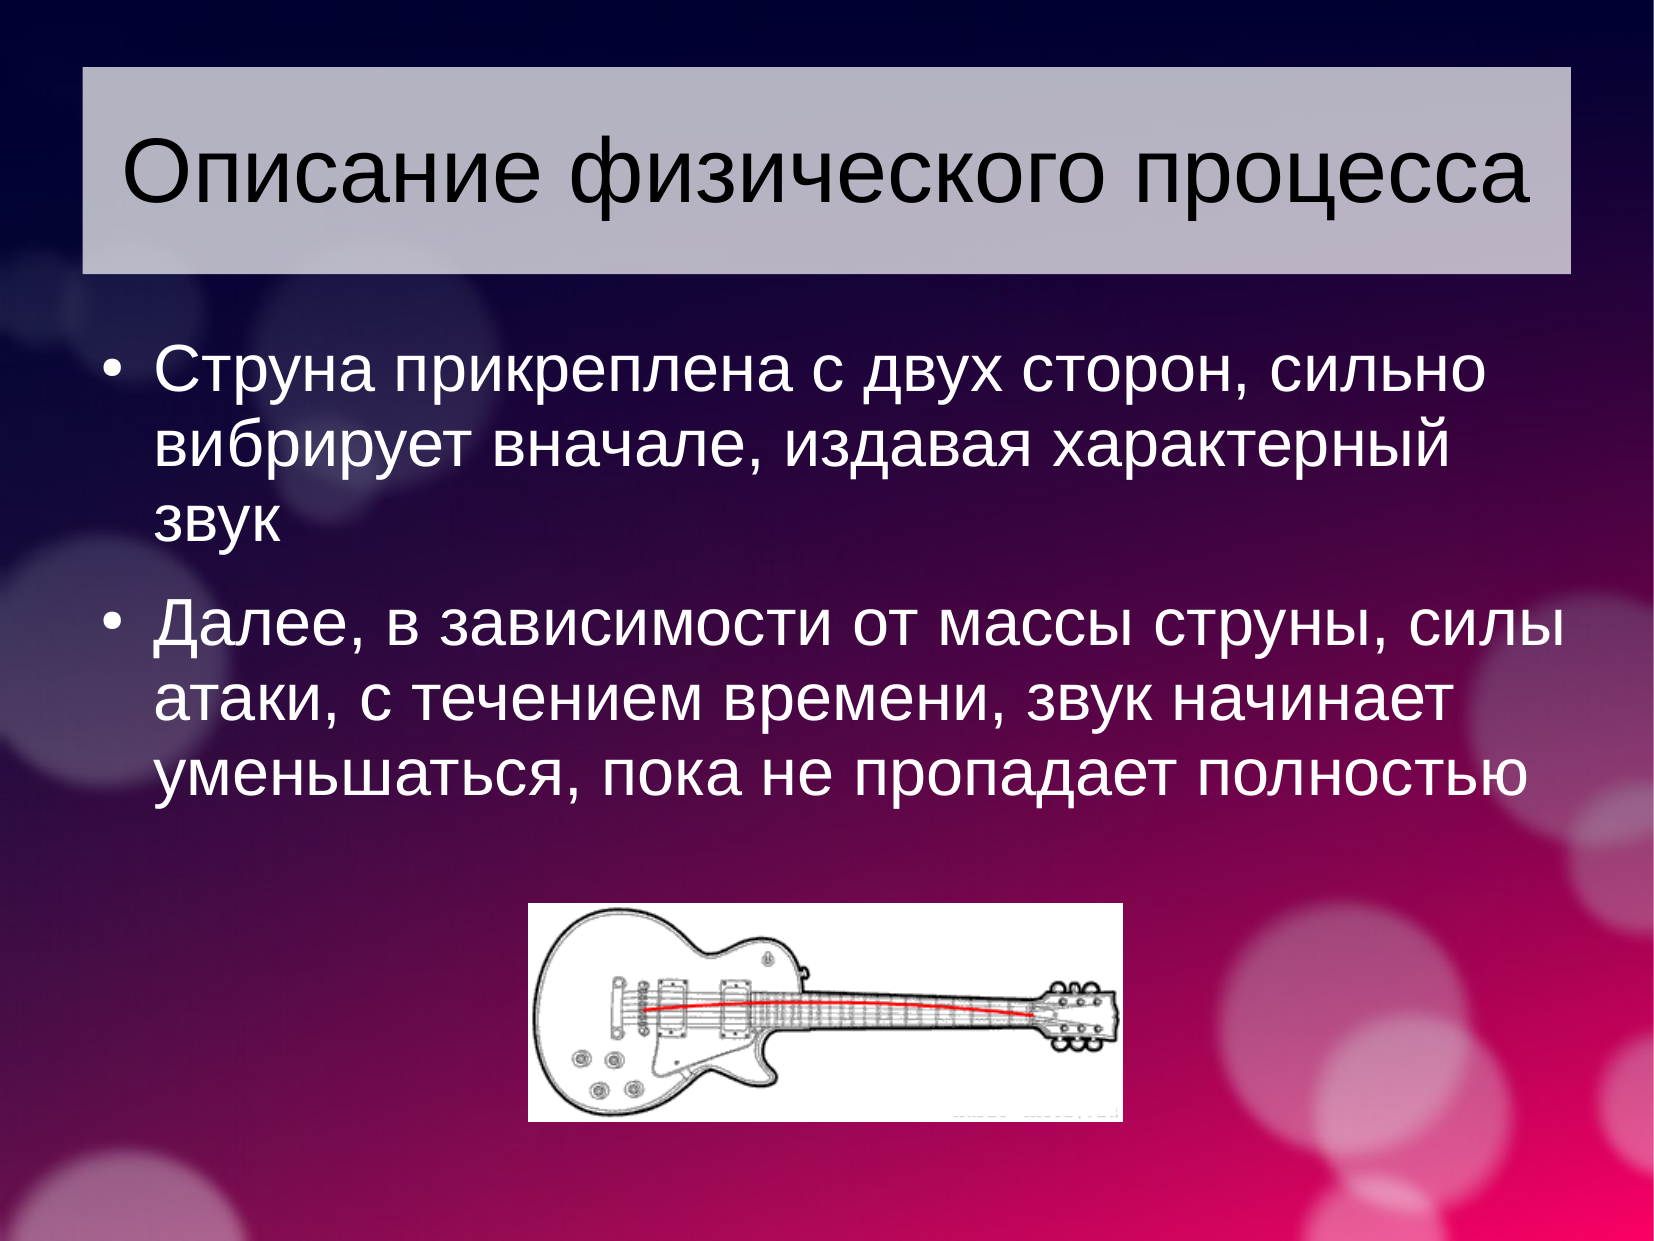

# Описание физического процесса
Струна прикреплена с двух сторон, сильно вибрирует вначале, издавая характерный звук
Далее, в зависимости от массы струны, силы атаки, с течением времени, звук начинает уменьшаться, пока не пропадает полностью